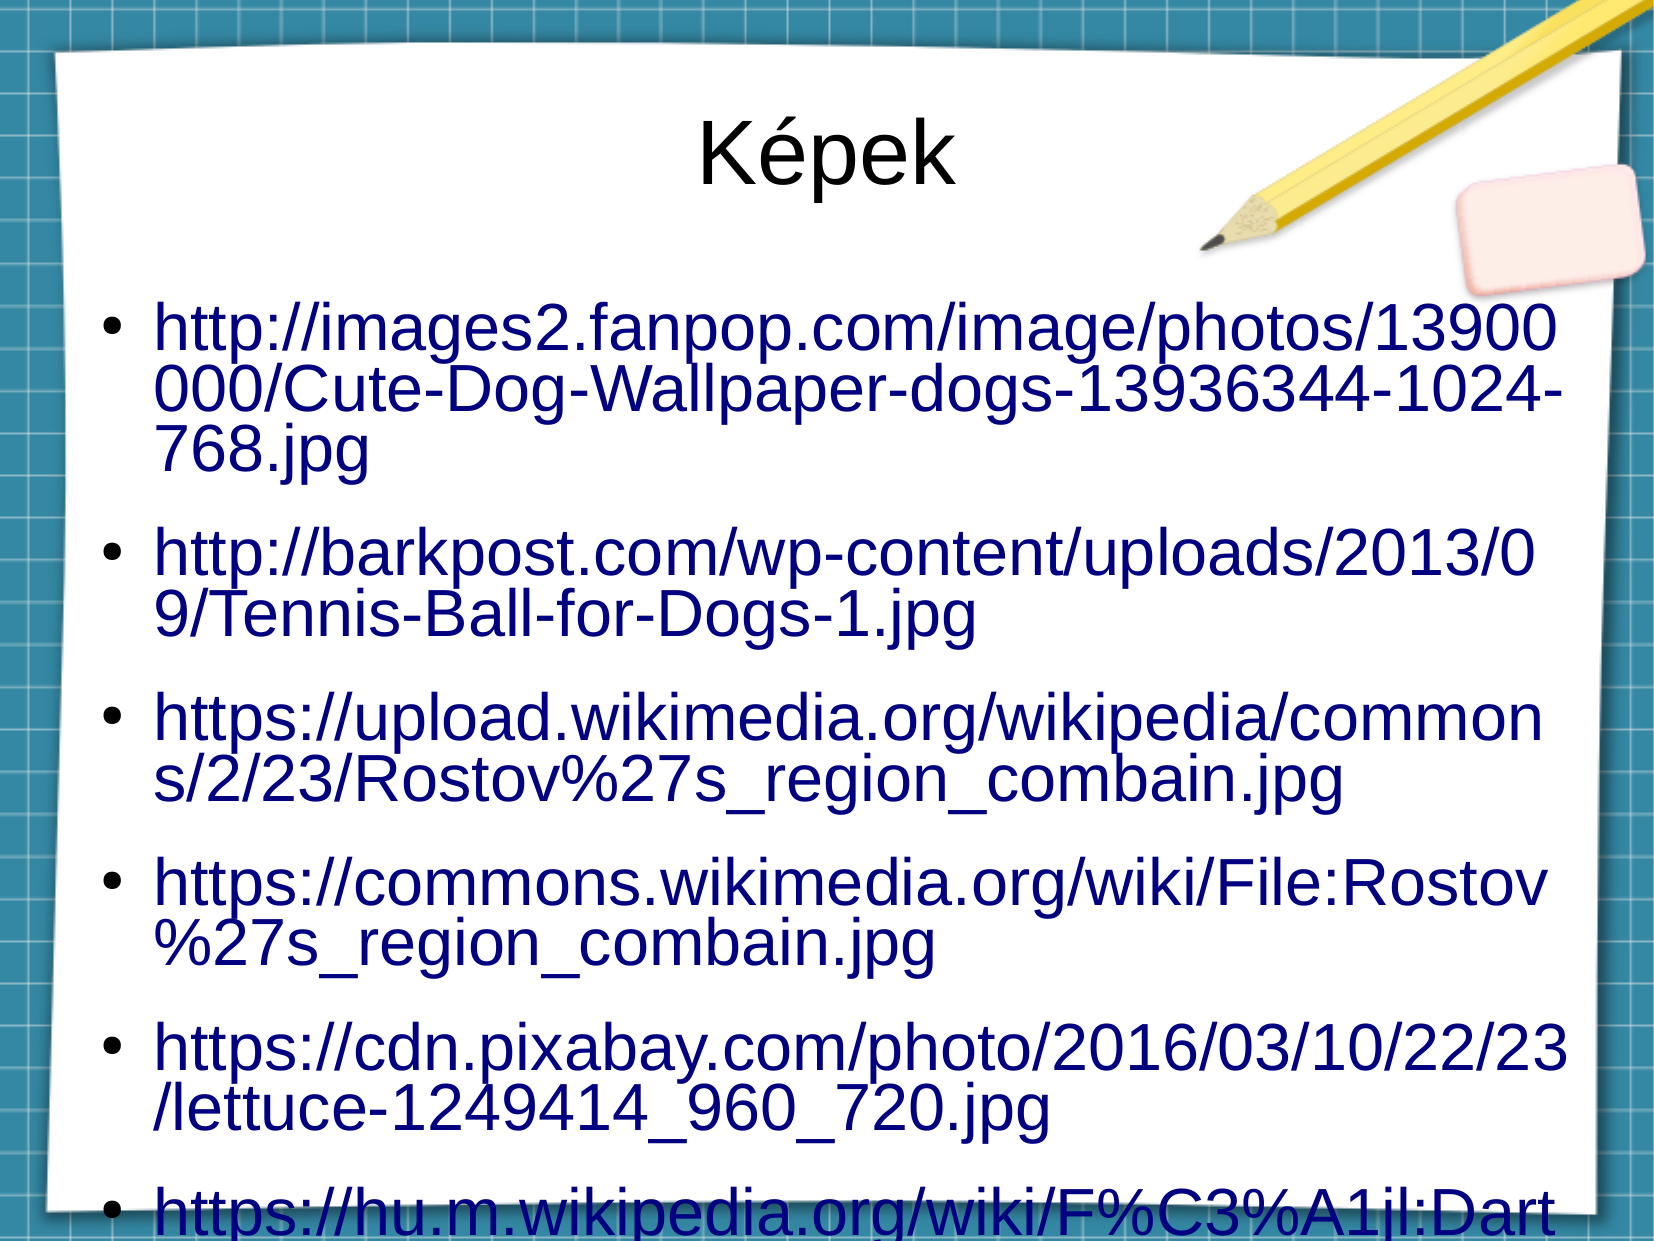

# Képek
http://images2.fanpop.com/image/photos/13900000/Cute-Dog-Wallpaper-dogs-13936344-1024-768.jpg
http://barkpost.com/wp-content/uploads/2013/09/Tennis-Ball-for-Dogs-1.jpg
https://upload.wikimedia.org/wikipedia/commons/2/23/Rostov%27s_region_combain.jpg
https://commons.wikimedia.org/wiki/File:Rostov%27s_region_combain.jpg
https://cdn.pixabay.com/photo/2016/03/10/22/23/lettuce-1249414_960_720.jpg
https://hu.m.wikipedia.org/wiki/F%C3%A1jl:Darts_in_a_dartboard.jpg
http://www.airforcemedicine.af.mil/News/Article/582443/super-airman-becomes-professional-bodybuilder/